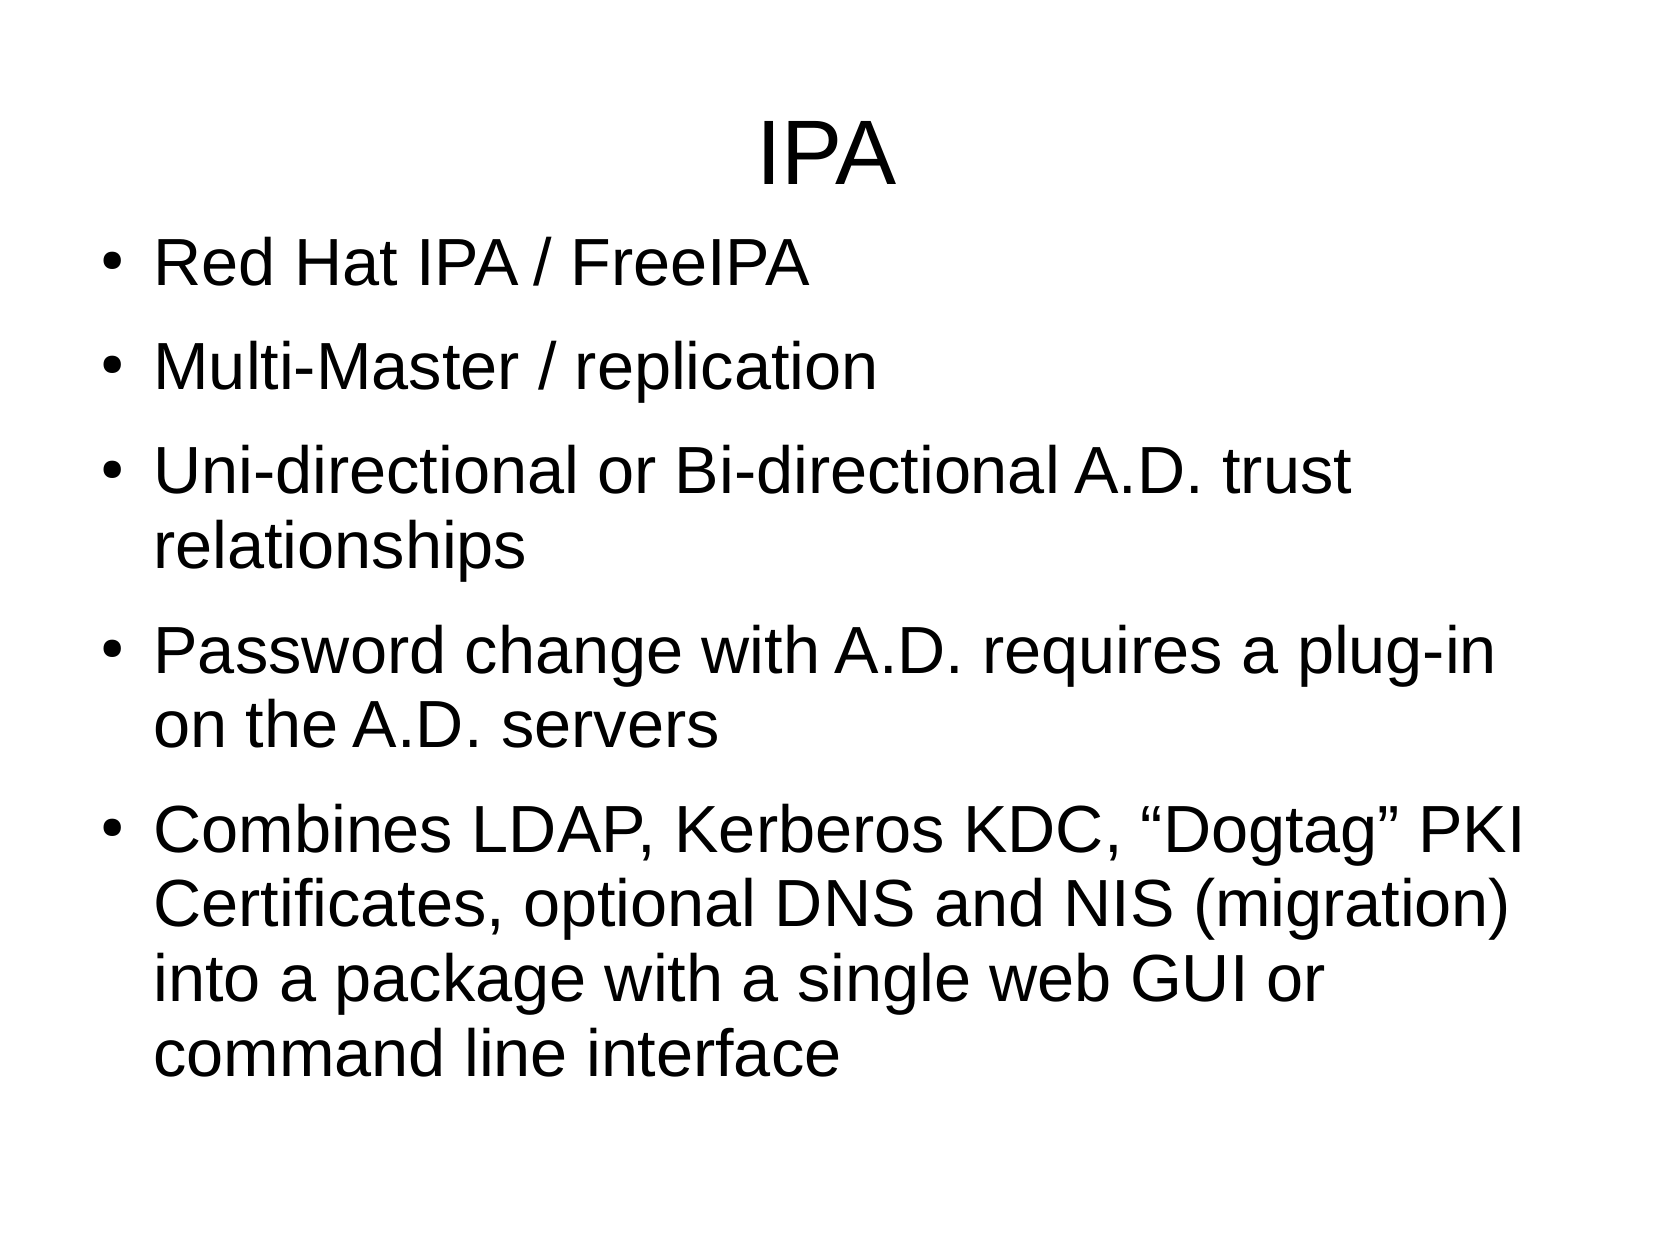

# IPA
Red Hat IPA / FreeIPA
Multi-Master / replication
Uni-directional or Bi-directional A.D. trust relationships
Password change with A.D. requires a plug-in on the A.D. servers
Combines LDAP, Kerberos KDC, “Dogtag” PKI Certificates, optional DNS and NIS (migration) into a package with a single web GUI or command line interface